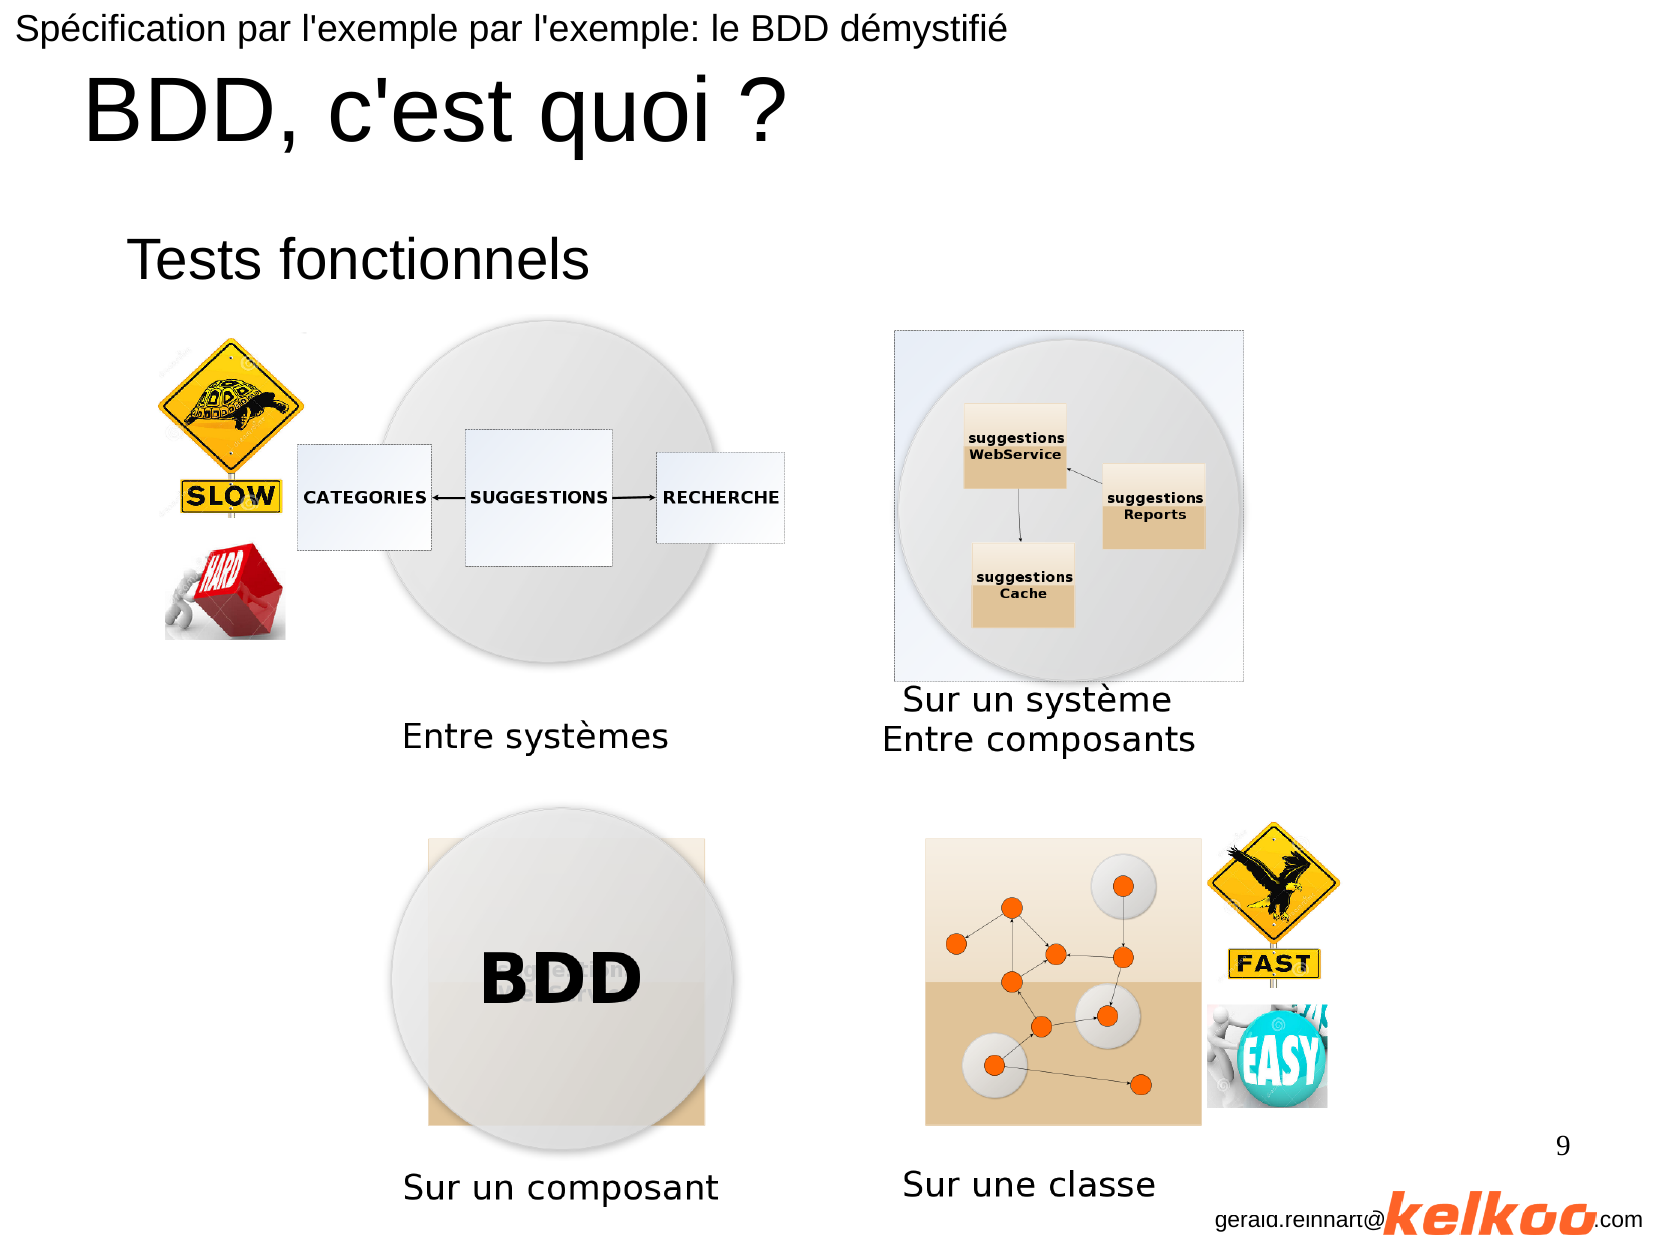

Spécification par l'exemple par l'exemple: le BDD démystifié
BDD, c'est quoi ?
Tests fonctionnels
9
 gerald.reinhart@ .com